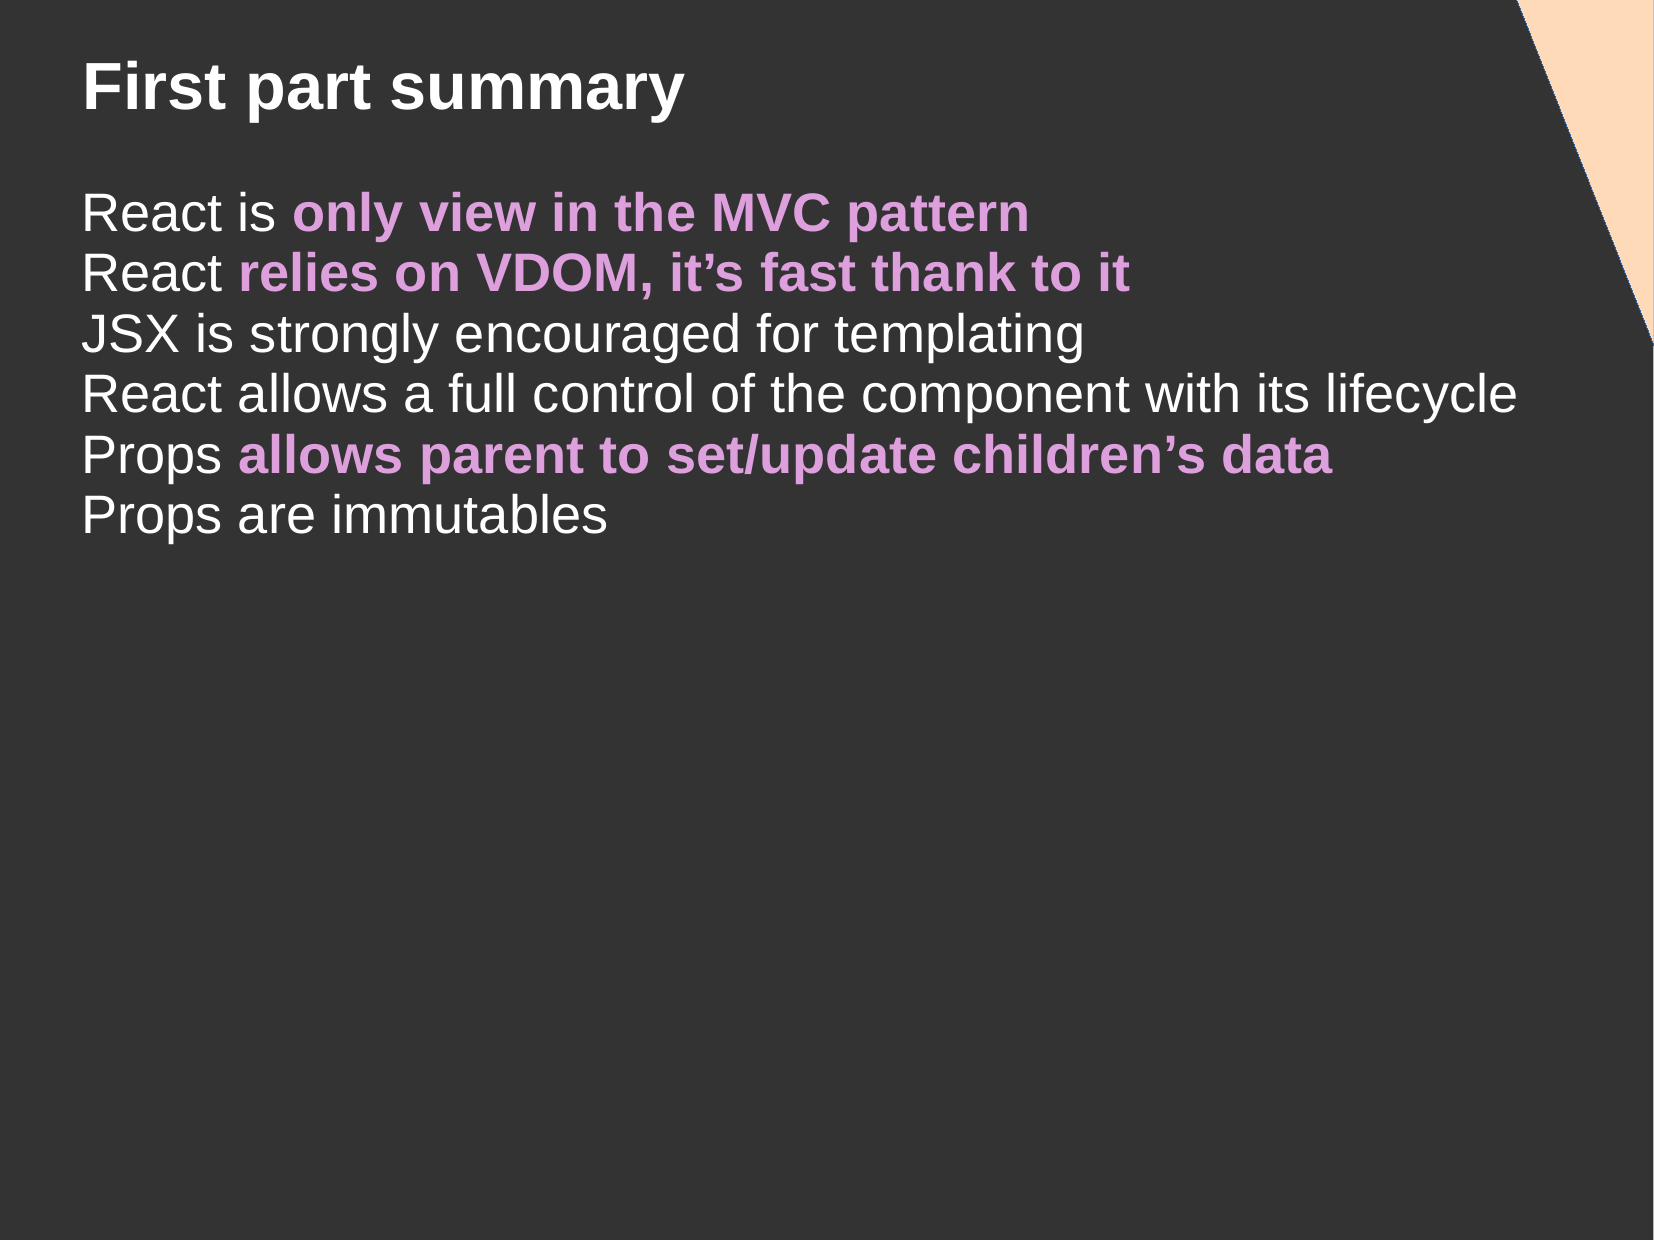

# First part summary
React is only view in the MVC pattern
React relies on VDOM, it’s fast thank to it
JSX is strongly encouraged for templating
React allows a full control of the component with its lifecycle
Props allows parent to set/update children’s data
Props are immutables